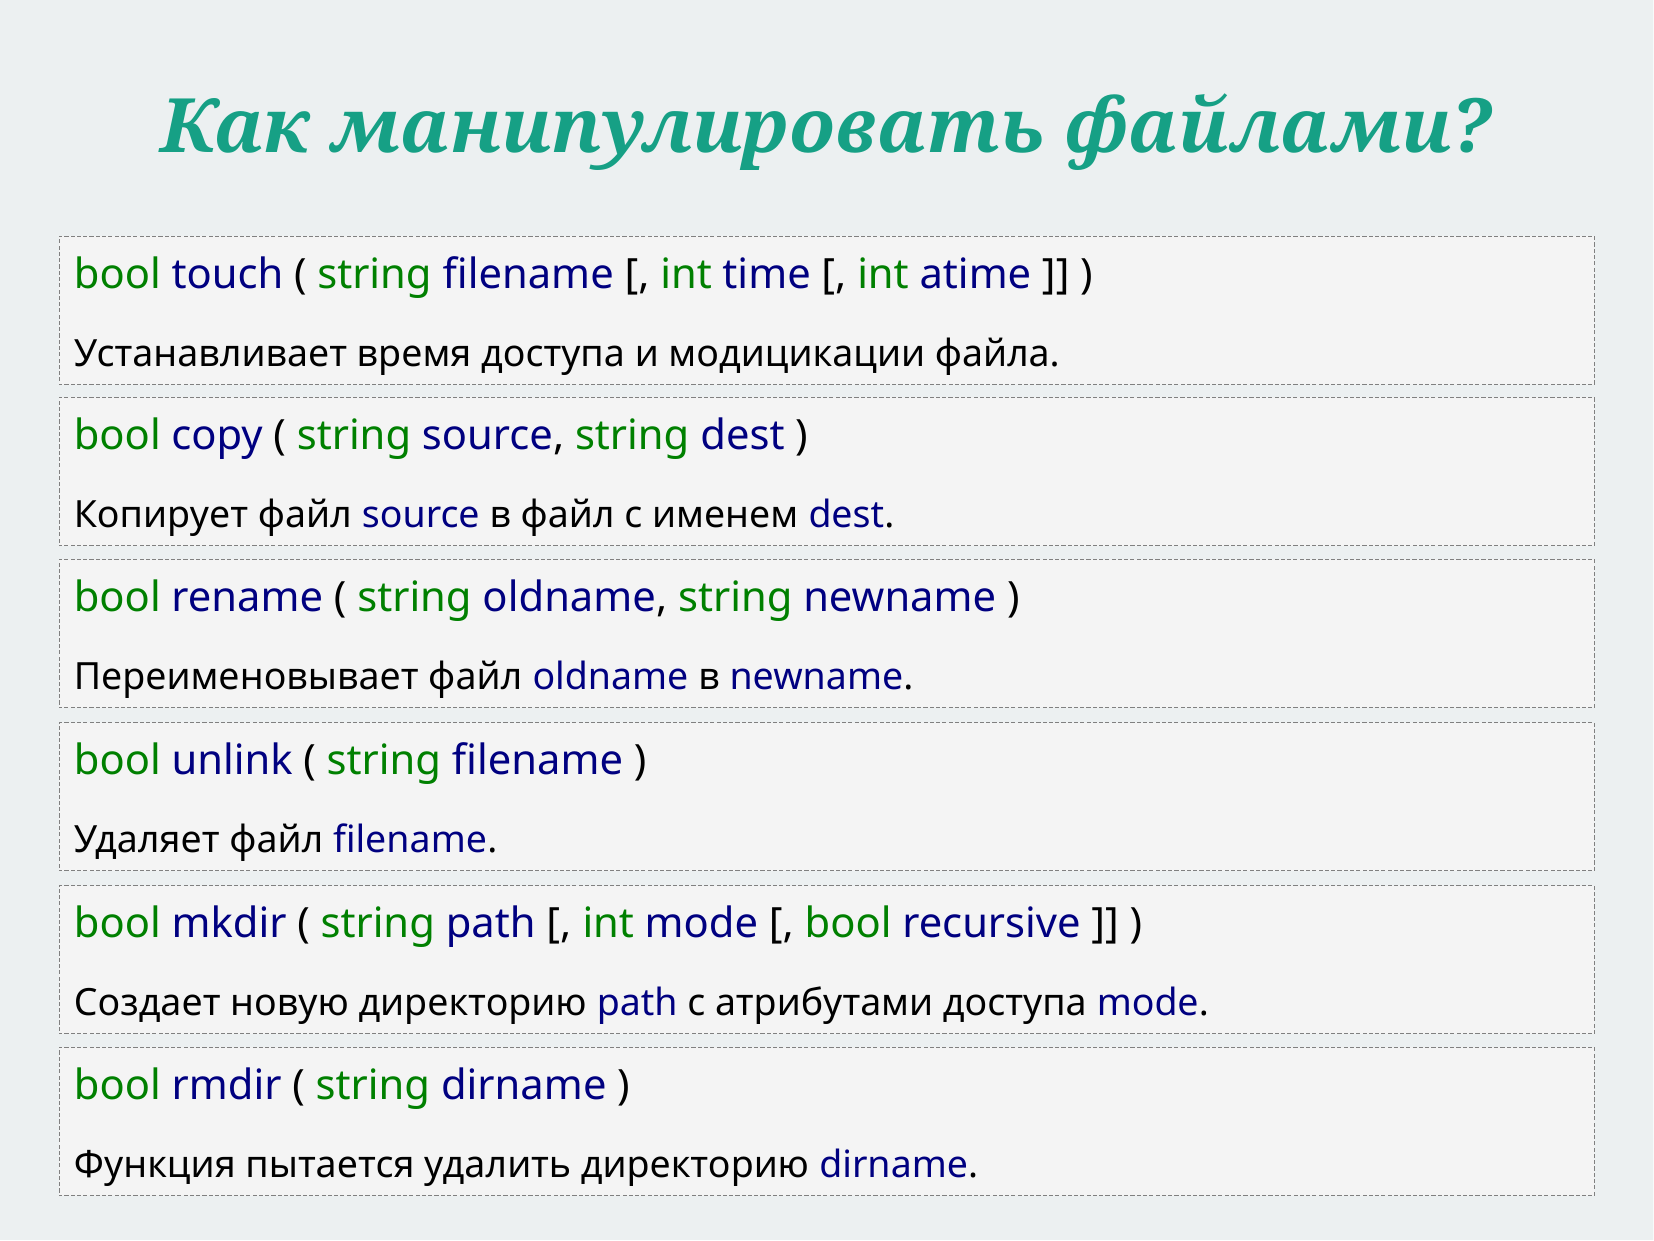

# Как манипулировать файлами?
bool touch ( string filename [, int time [, int atime ]] )
Устанавливает время доступа и модицикации файла.
bool copy ( string source, string dest )
Копирует файл source в файл с именем dest.
bool rename ( string oldname, string newname )
Переименовывает файл oldname в newname.
bool unlink ( string filename )
Удаляет файл filename.
bool mkdir ( string path [, int mode [, bool recursive ]] )
Cоздаeт новую директорию path с атрибутами доступа mode.
bool rmdir ( string dirname )
Функция пытается удалить директорию dirname.